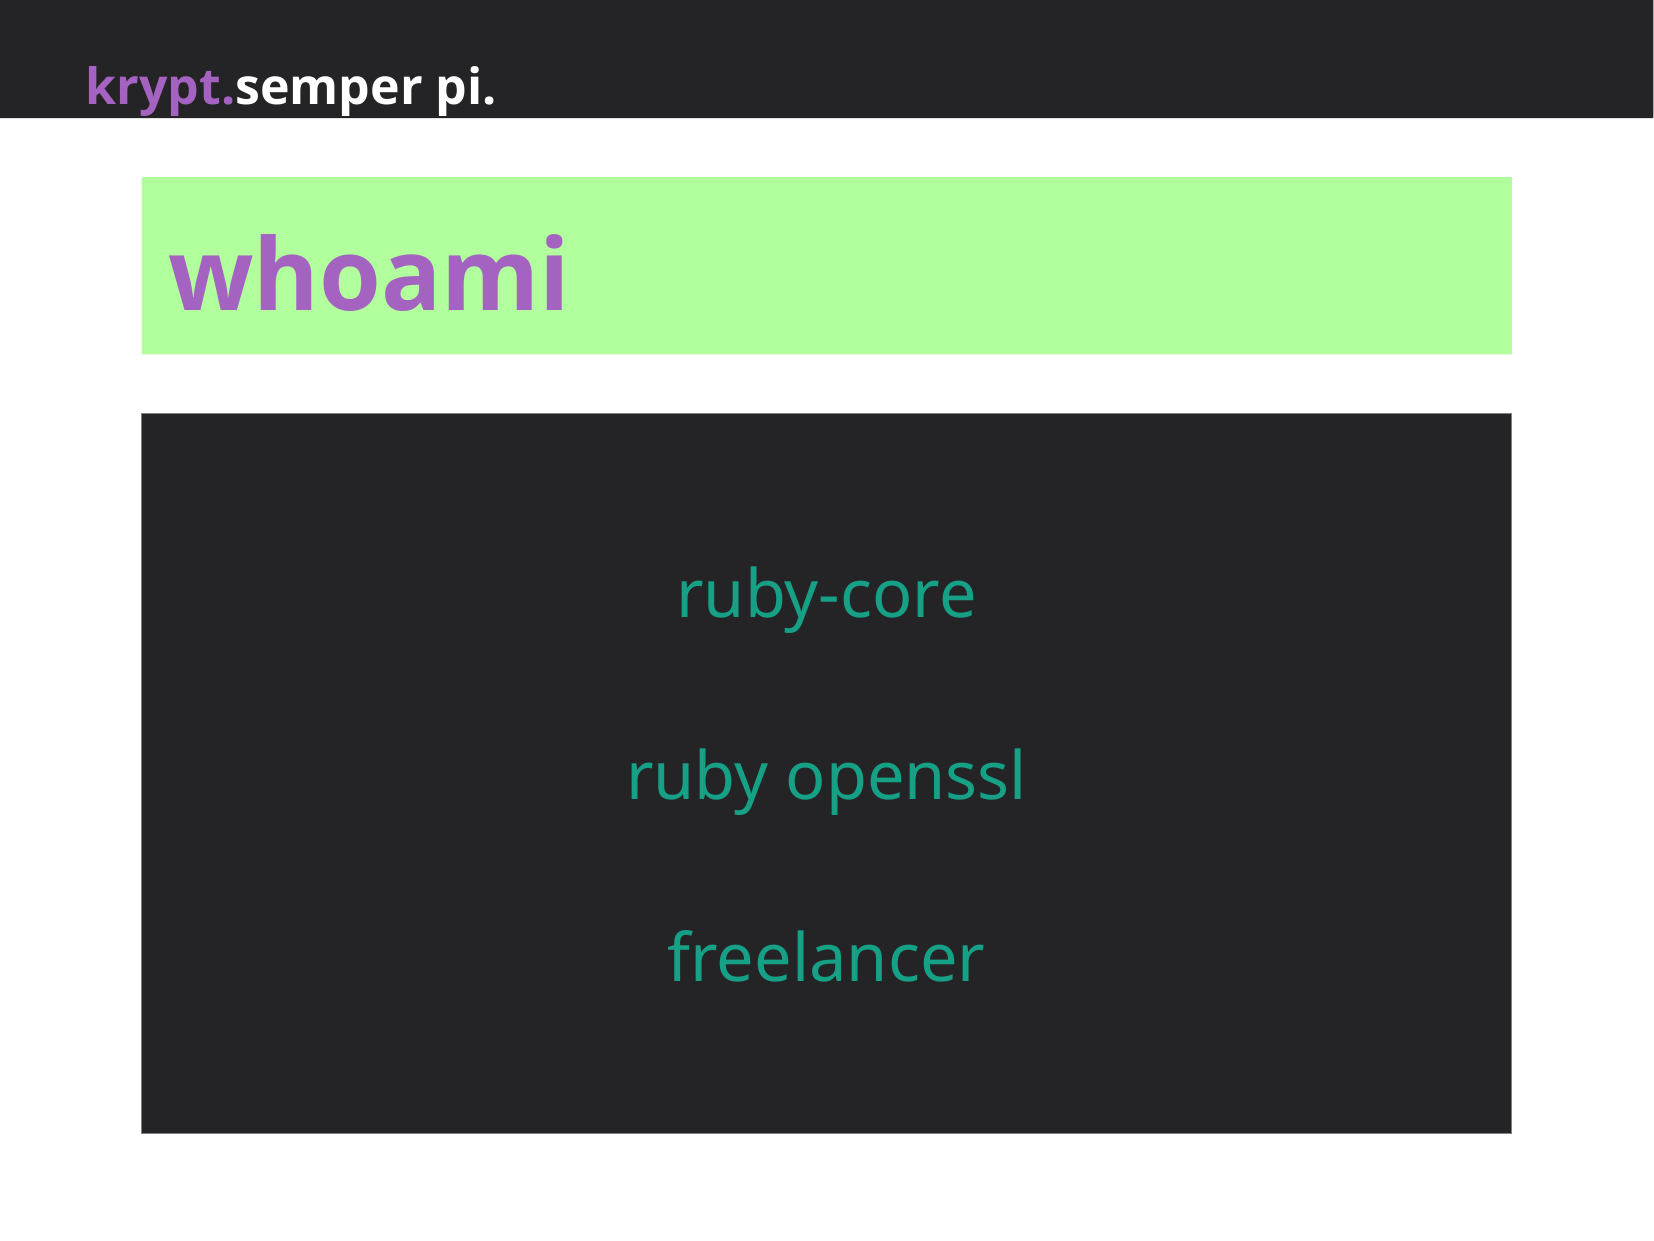

krypt.semper pi.
whoami
ruby-core
ruby openssl
freelancer